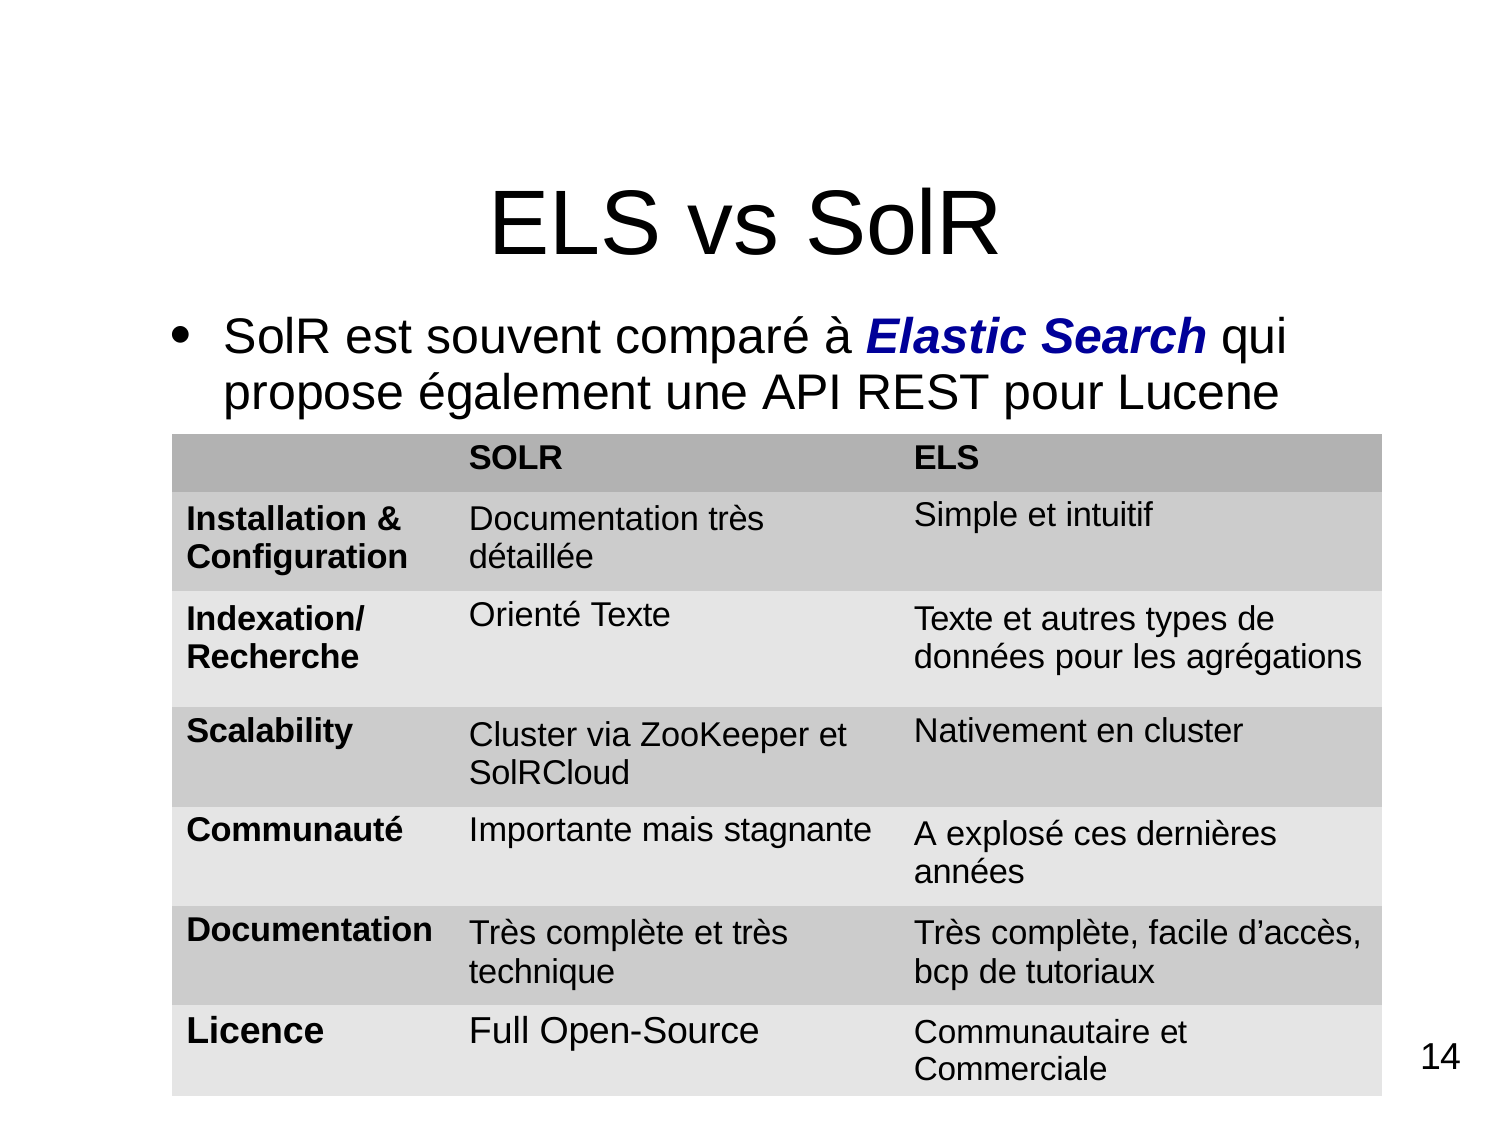

# ELS vs SolR
SolR est souvent comparé à Elastic Search qui propose également une API REST pour Lucene
●
| | SOLR | ELS |
| --- | --- | --- |
| Installation & Configuration | Documentation très détaillée | Simple et intuitif |
| Indexation/ Recherche | Orienté Texte | Texte et autres types de données pour les agrégations |
| Scalability | Cluster via ZooKeeper et SolRCloud | Nativement en cluster |
| Communauté | Importante mais stagnante | A explosé ces dernières années |
| Documentation | Très complète et très technique | Très complète, facile d’accès, bcp de tutoriaux |
| Licence | Full Open-Source | Communautaire et Commerciale |
14